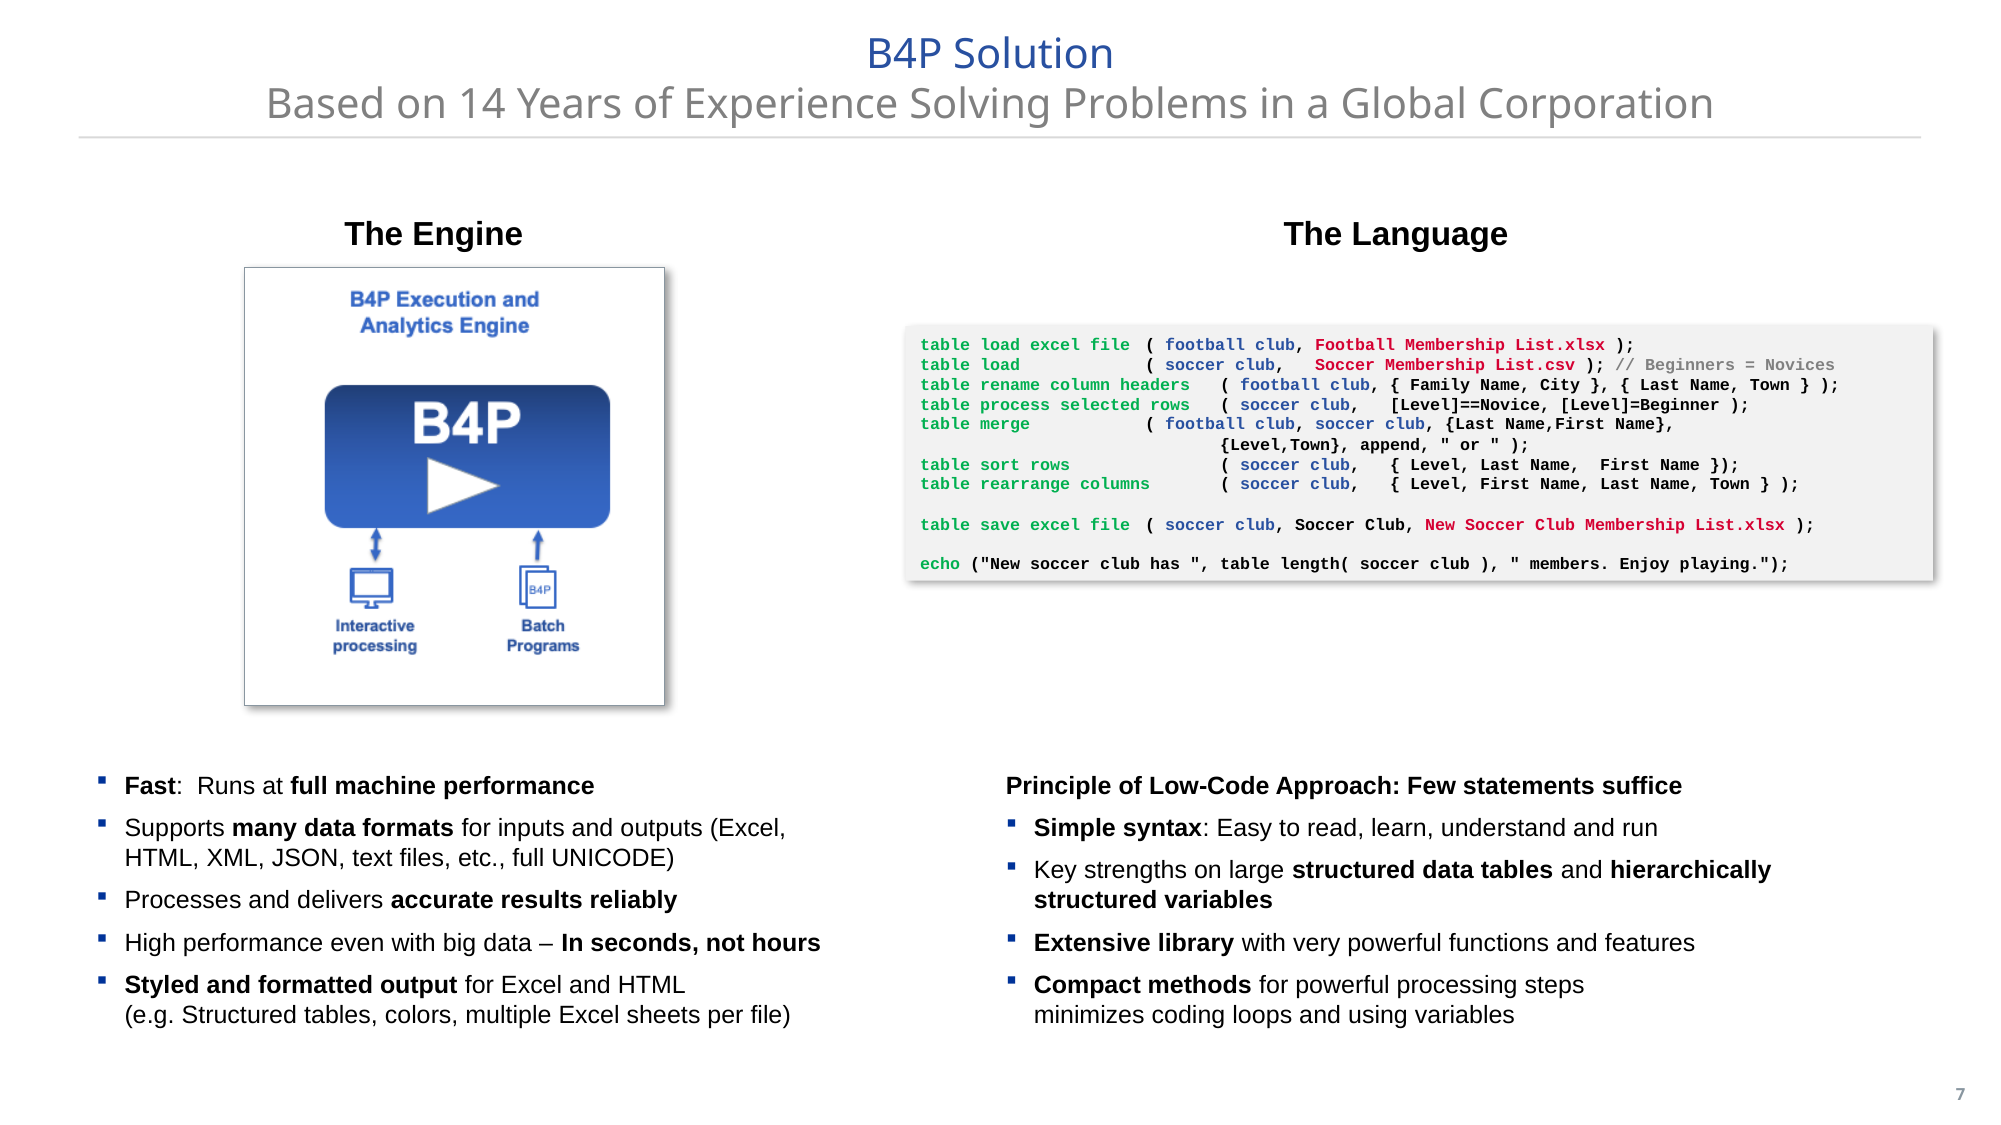

# B4P Solution Based on 14 Years of Experience Solving Problems in a Global Corporation
The Engine
The Language
table load excel file	( football club, Football Membership List.xlsx );
table load		( soccer club, Soccer Membership List.csv ); // Beginners = Novices
table rename column headers	( football club, { Family Name, City }, { Last Name, Town } );
table process selected rows	( soccer club, [Level]==Novice, [Level]=Beginner );
table merge		( football club, soccer club, {Last Name,First Name},
				{Level,Town}, append, " or " );
table sort rows		( soccer club, { Level, Last Name, First Name });
table rearrange columns	( soccer club, { Level, First Name, Last Name, Town } );
table save excel file	( soccer club, Soccer Club, New Soccer Club Membership List.xlsx );
echo ("New soccer club has ", table length( soccer club ), " members. Enjoy playing.");
Fast: Runs at full machine performance
Supports many data formats for inputs and outputs (Excel, HTML, XML, JSON, text files, etc., full UNICODE)
Processes and delivers accurate results reliably
High performance even with big data – In seconds, not hours
Styled and formatted output for Excel and HTML
(e.g. Structured tables, colors, multiple Excel sheets per file)
Principle of Low-Code Approach: Few statements suffice
Simple syntax: Easy to read, learn, understand and run
Key strengths on large structured data tables and hierarchically structured variables
Extensive library with very powerful functions and features
Compact methods for powerful processing steps
minimizes coding loops and using variables